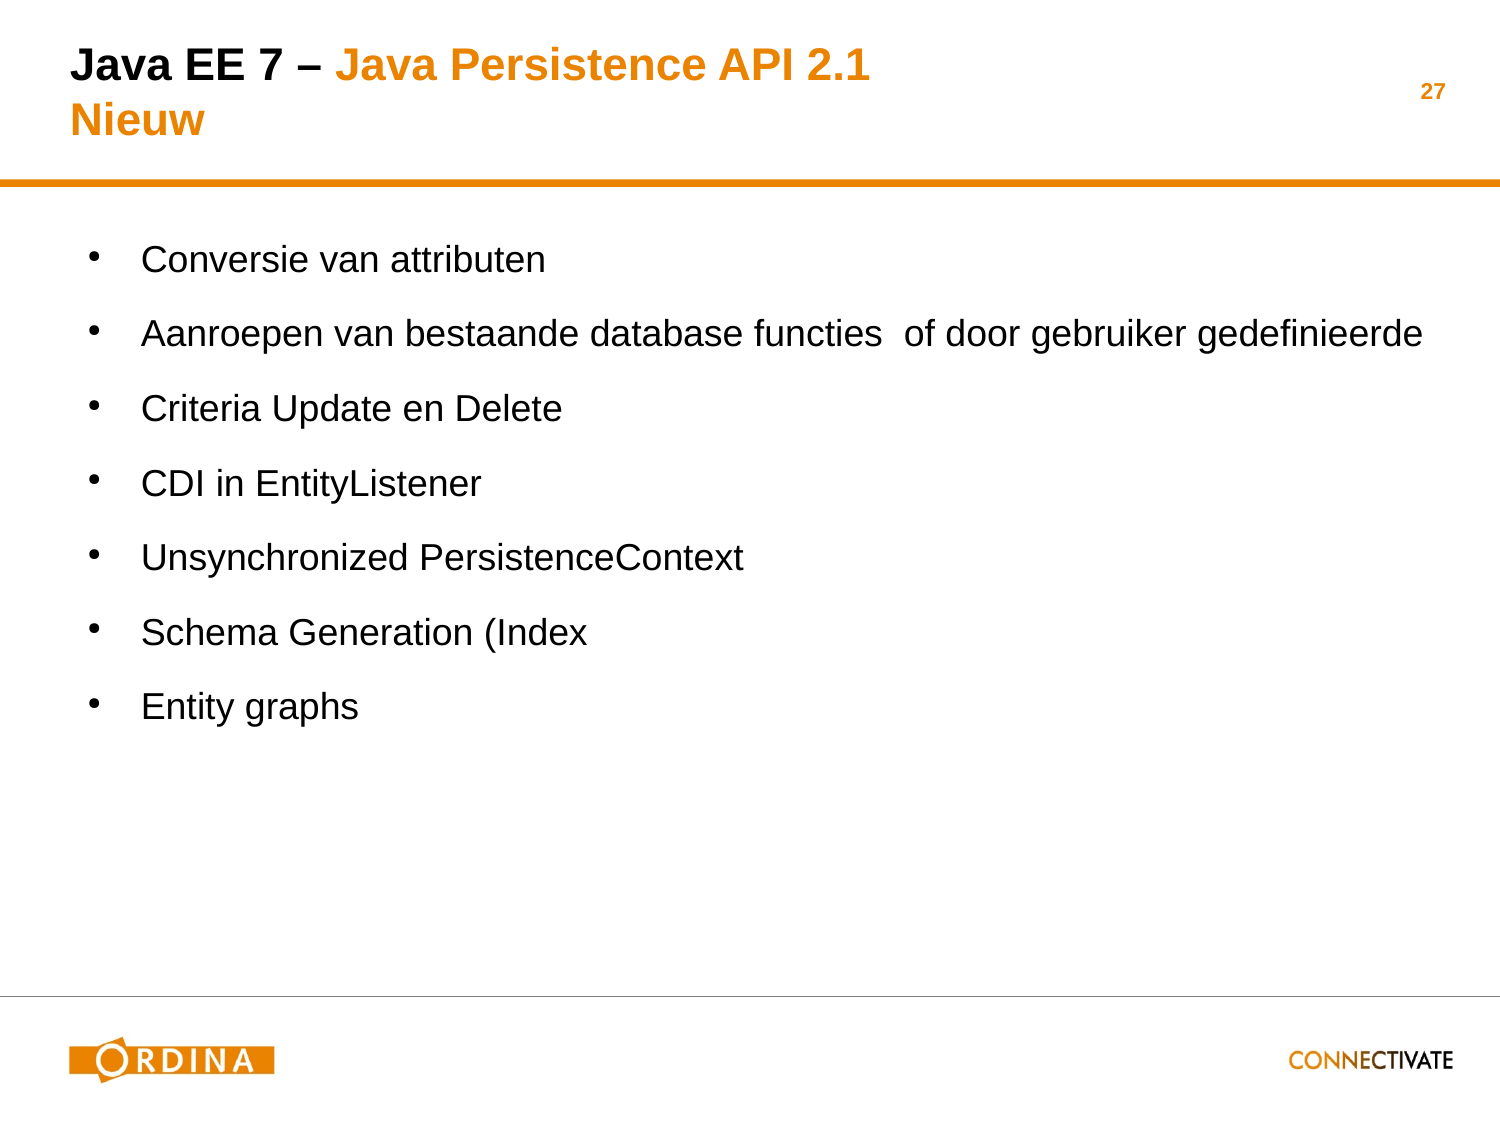

# Java EE 7 – Java Persistence API 2.1 Nieuw
Conversie van attributen
Aanroepen van bestaande database functies of door gebruiker gedefinieerde
Criteria Update en Delete
CDI in EntityListener
Unsynchronized PersistenceContext
Schema Generation (Index
Entity graphs